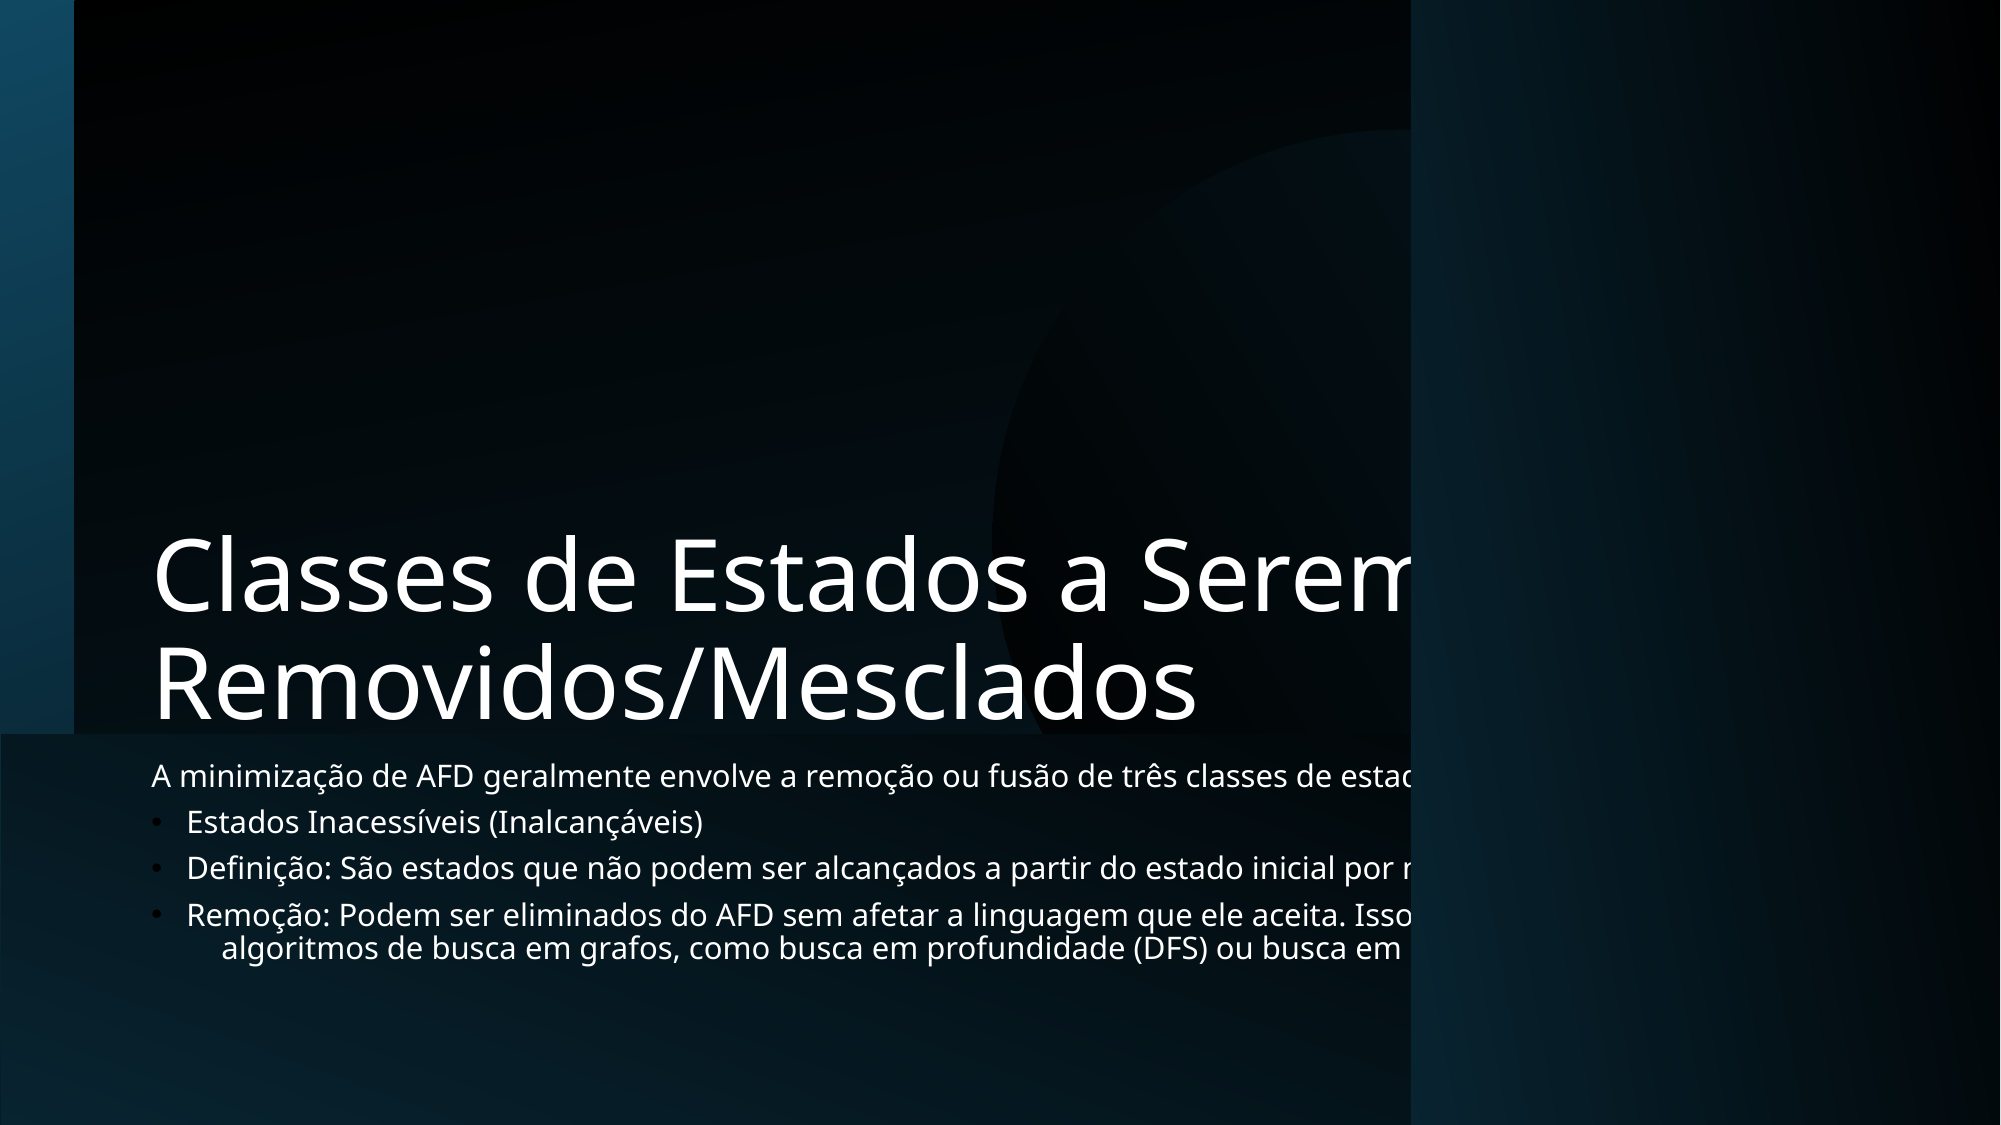

# Classes de Estados a Serem Removidos/Mesclados
A minimização de AFD geralmente envolve a remoção ou fusão de três classes de estados:
Estados Inacessíveis (Inalcançáveis)
Definição: São estados que não podem ser alcançados a partir do estado inicial por nenhuma cadeia de entrada
Remoção: Podem ser eliminados do AFD sem afetar a linguagem que ele aceita. Isso pode ser feito usando algoritmos de busca em grafos, como busca em profundidade (DFS) ou busca em largura (BFS)